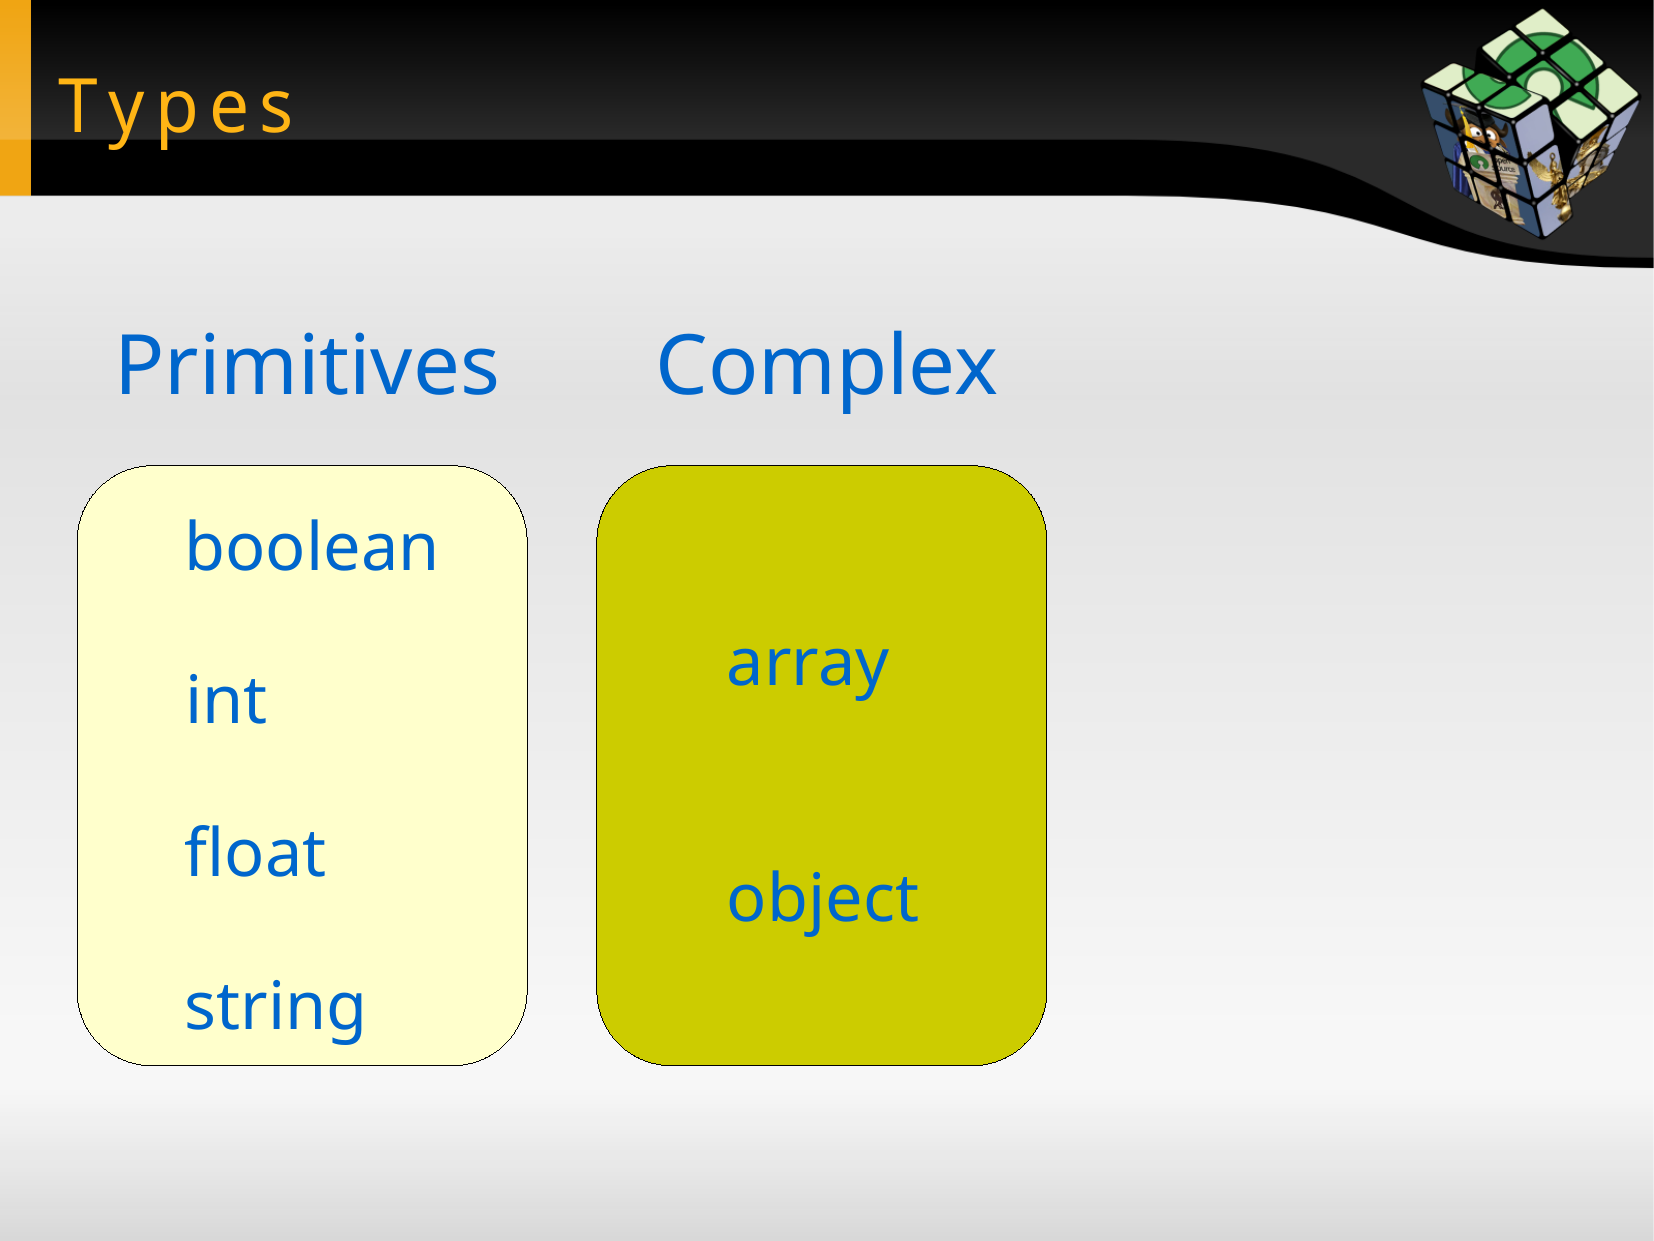

# Types
Primitives
Complex
boolean
array
int
float
object
string